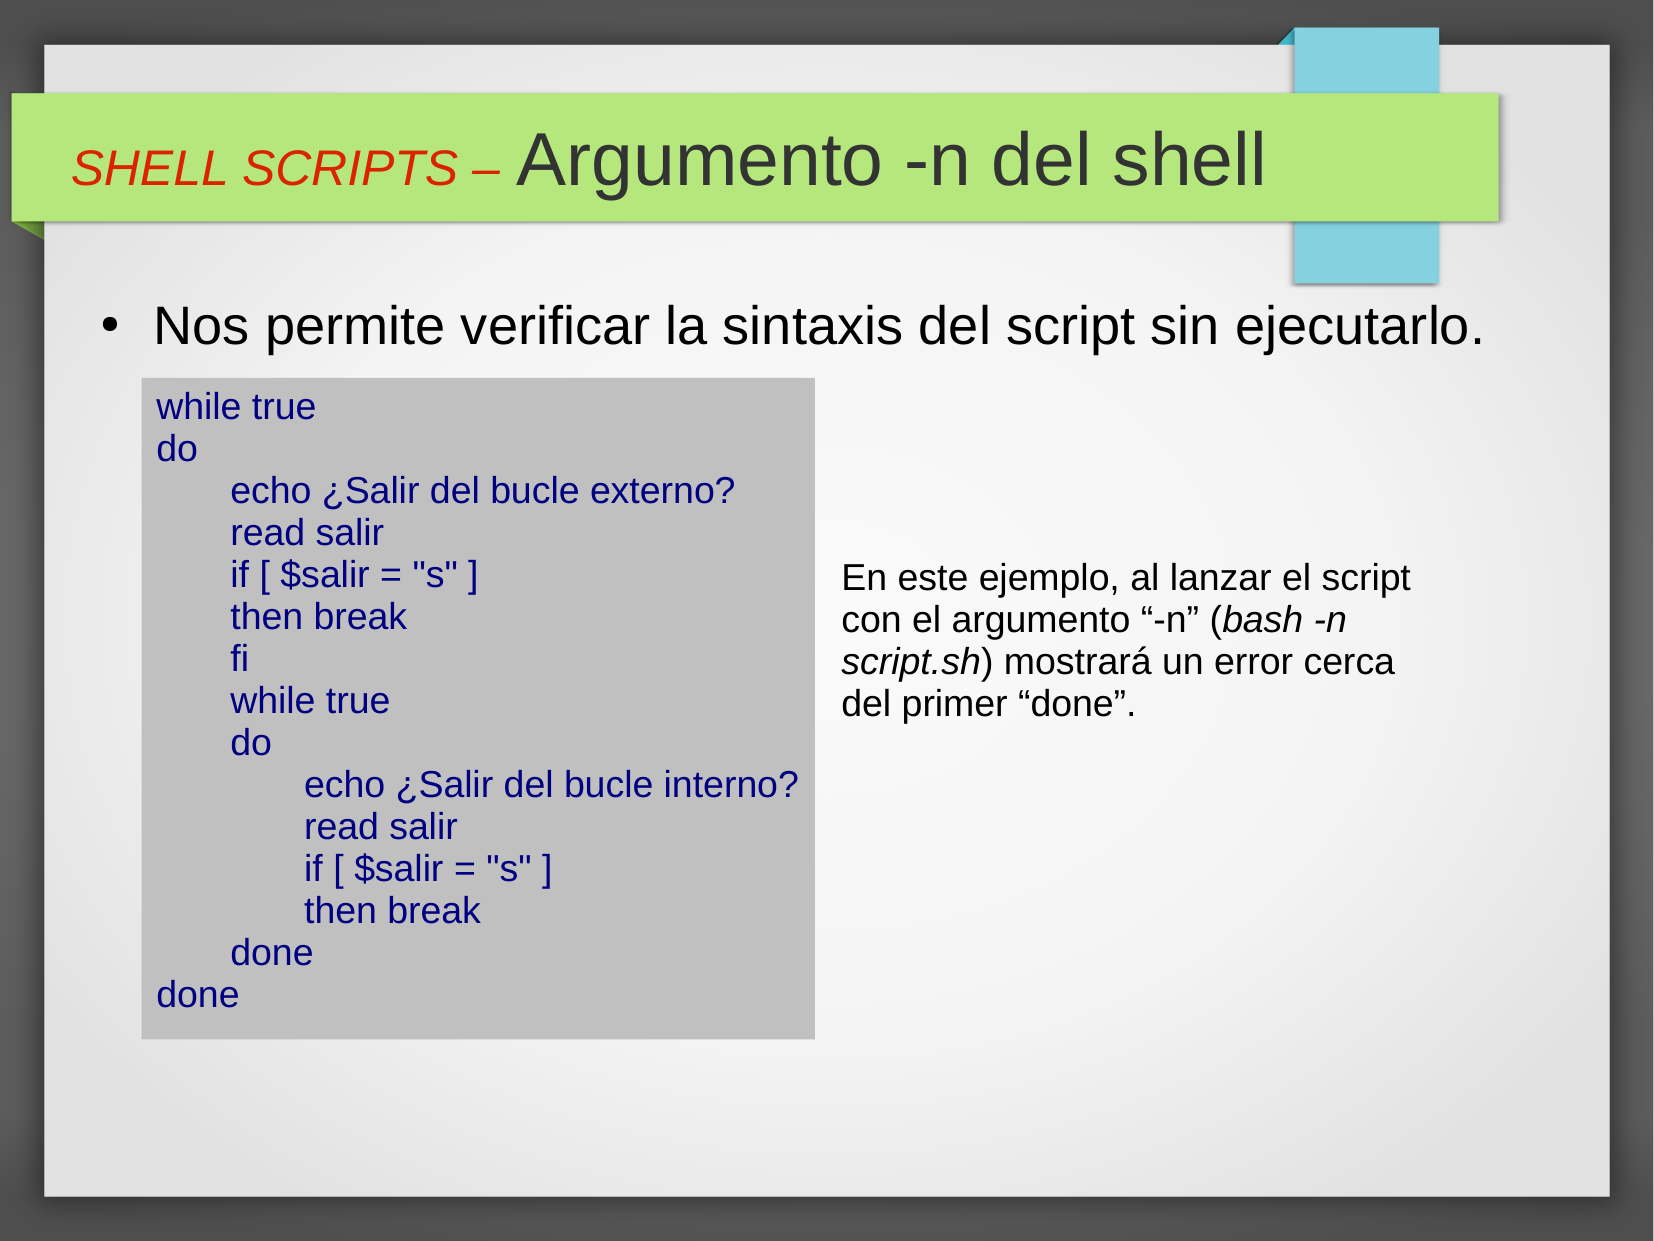

# SHELL SCRIPTS – Argumento -n del shell
Nos permite verificar la sintaxis del script sin ejecutarlo.
while true
do
	echo ¿Salir del bucle externo?
	read salir
	if [ $salir = "s" ]
	then break
	fi
	while true
	do
		echo ¿Salir del bucle interno?
		read salir
		if [ $salir = "s" ]
		then break
	done
done
En este ejemplo, al lanzar el script con el argumento “-n” (bash -n script.sh) mostrará un error cerca del primer “done”.